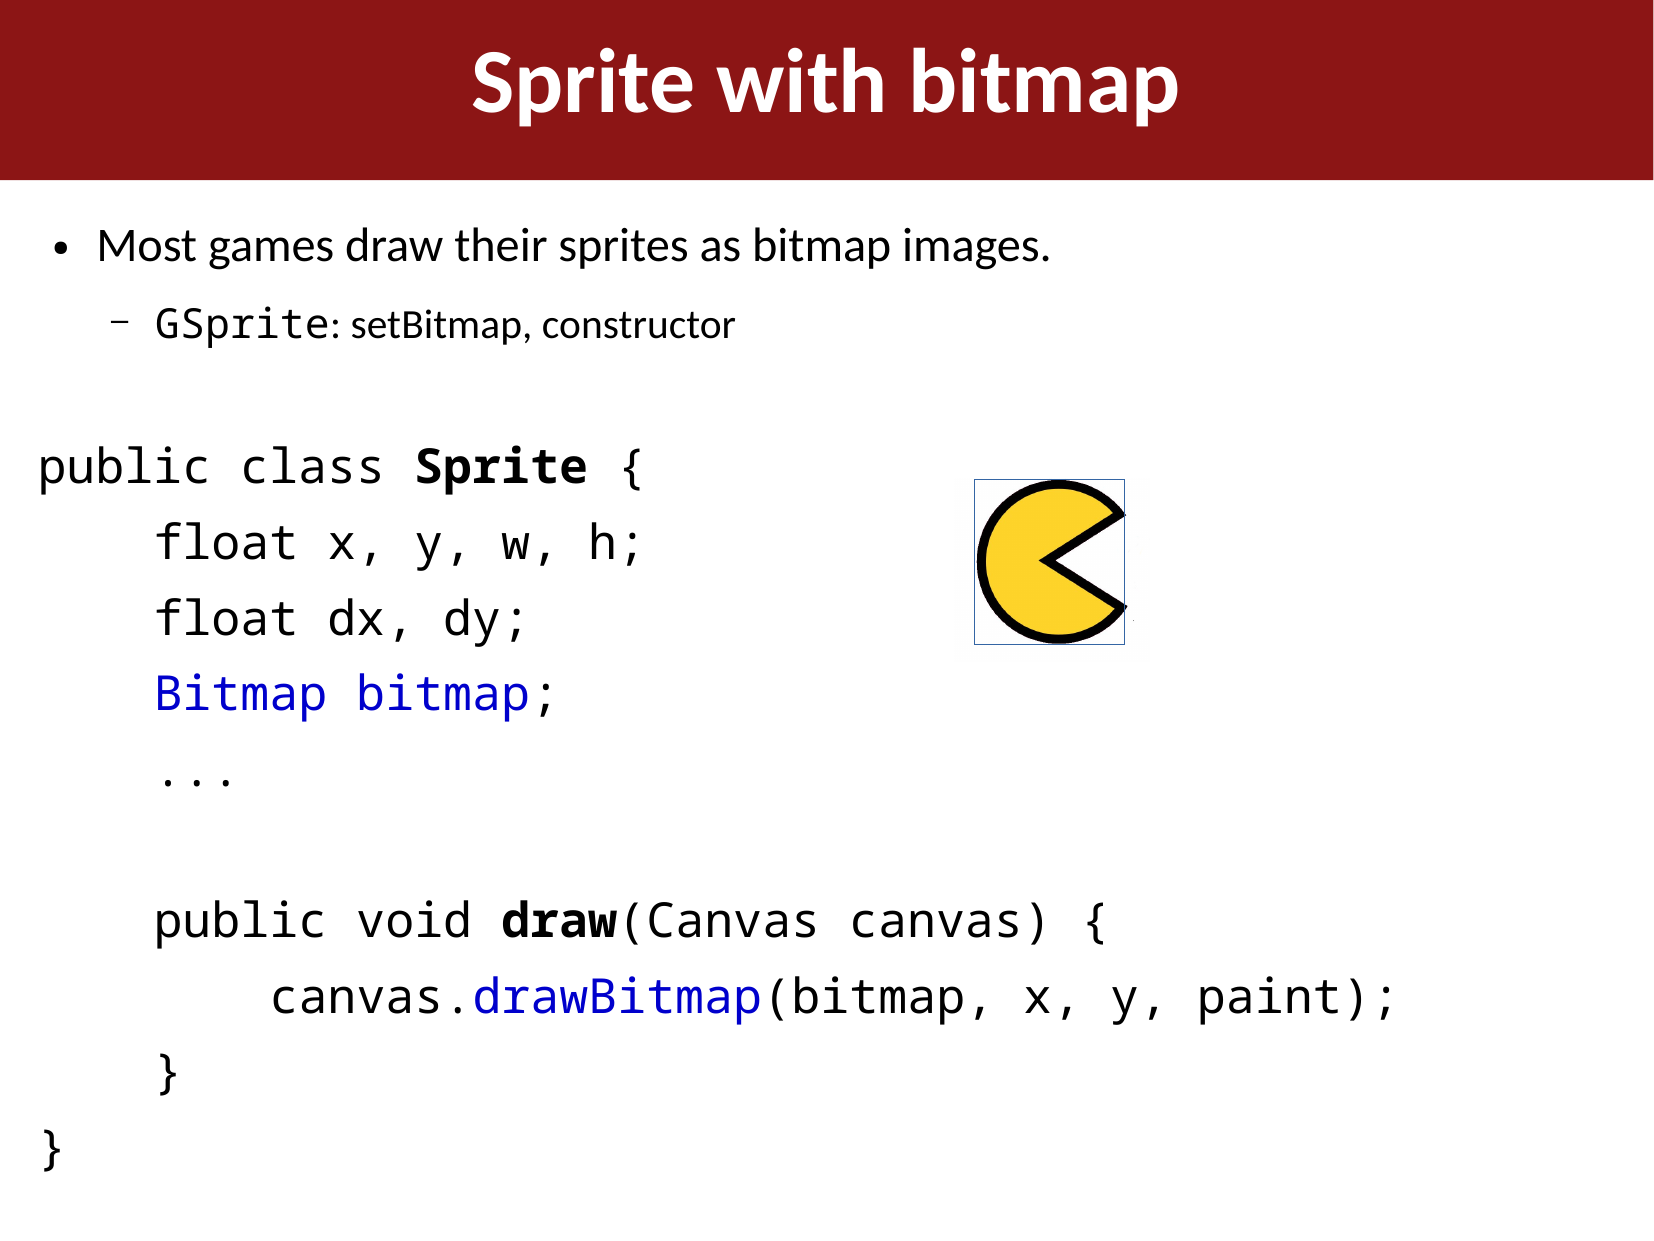

# Sprite with bitmap
Most games draw their sprites as bitmap images.
GSprite: setBitmap, constructor
public class Sprite {
 float x, y, w, h;
 float dx, dy;
 Bitmap bitmap;
 ...
 public void draw(Canvas canvas) {
 canvas.drawBitmap(bitmap, x, y, paint);
 }
}